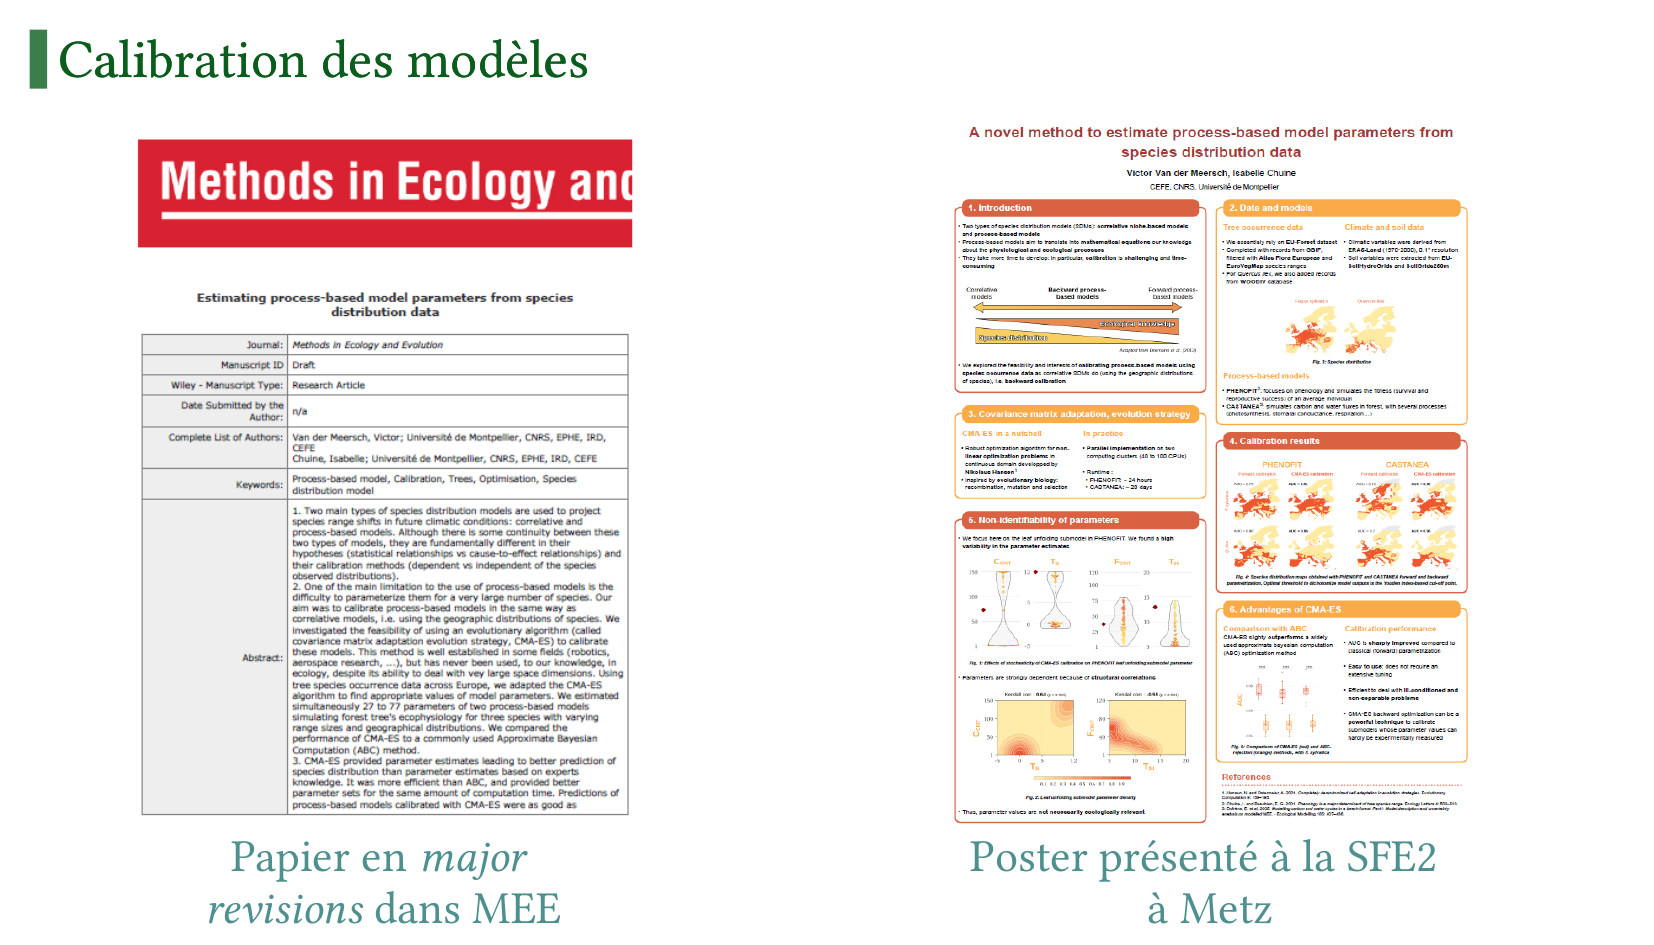

# Calibration des modèles
Calibration des modèles
Papier en major
revisions dans MEE
Poster présenté à la SFE2
à Metz